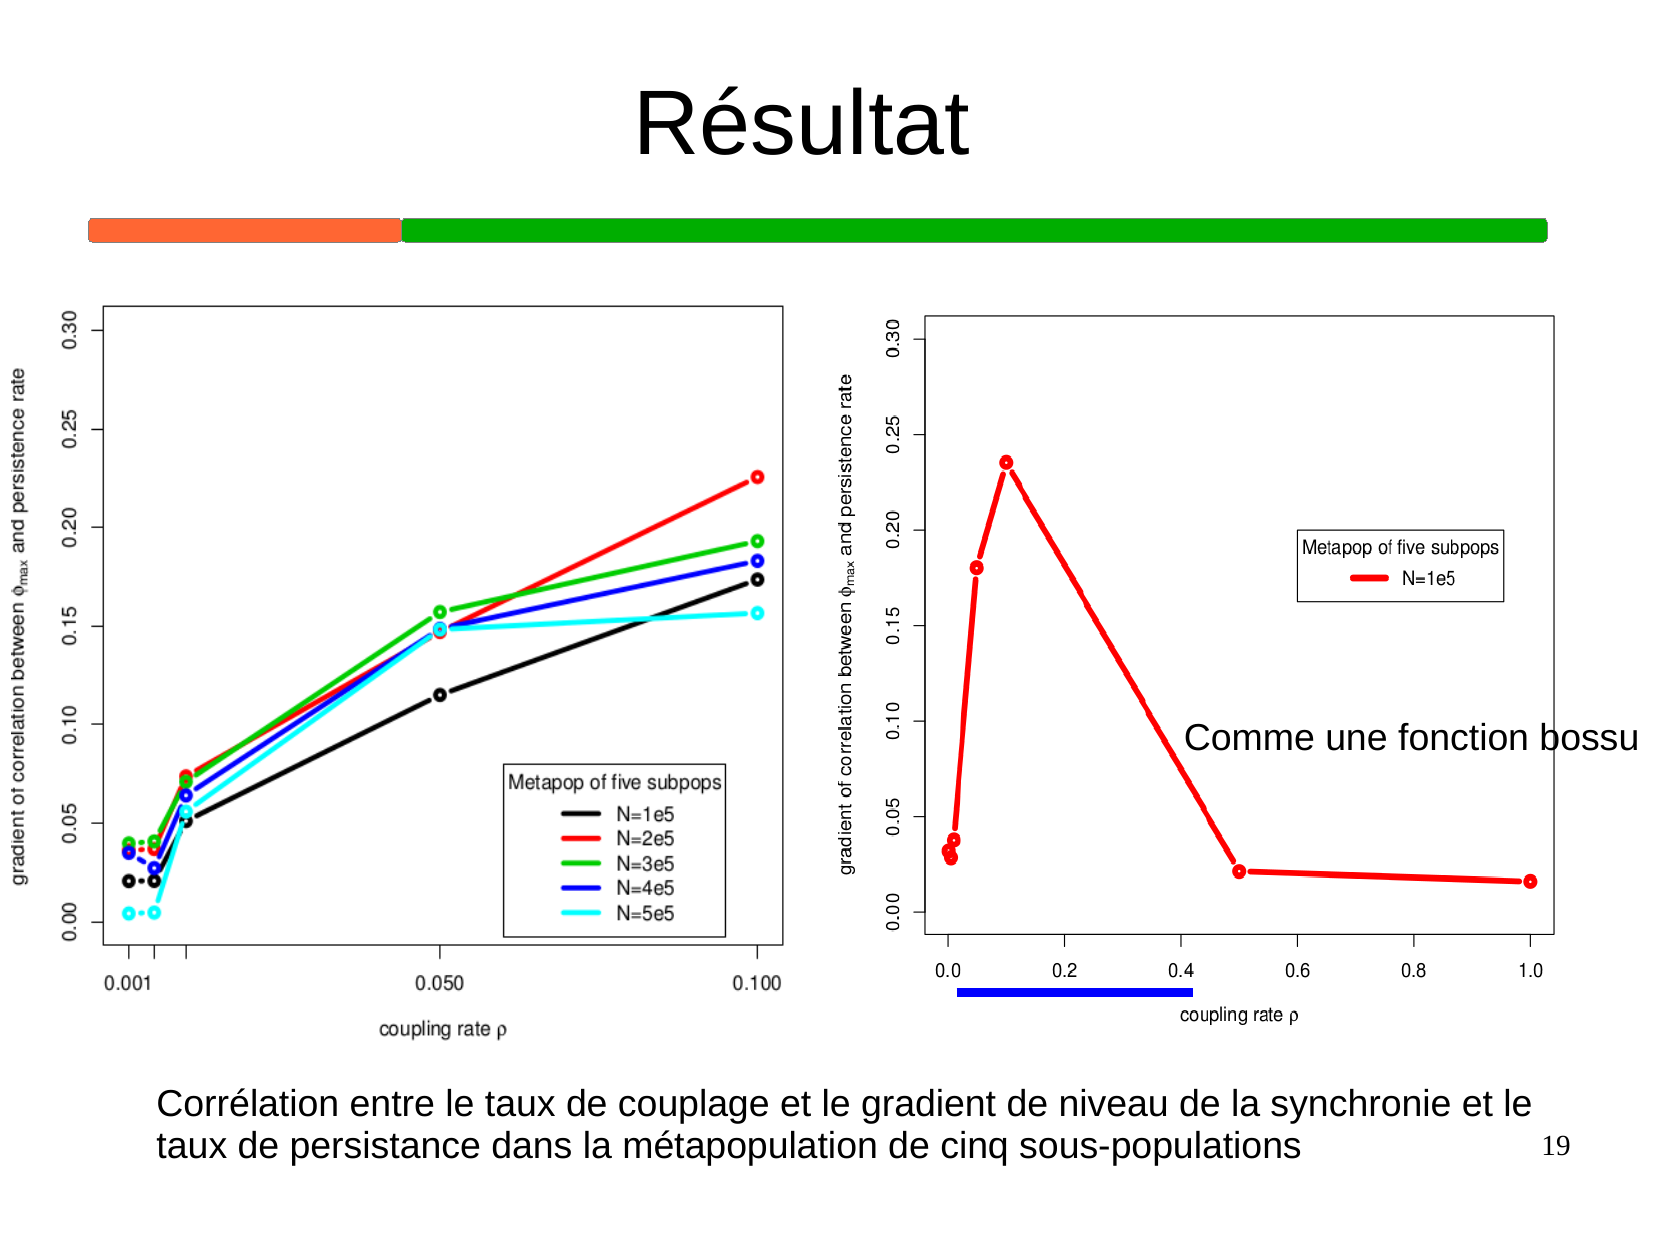

# Résultat
Comme une fonction bossu
Corrélation entre le taux de couplage et le gradient de niveau de la synchronie et le taux de persistance dans la métapopulation de cinq sous-populations
19